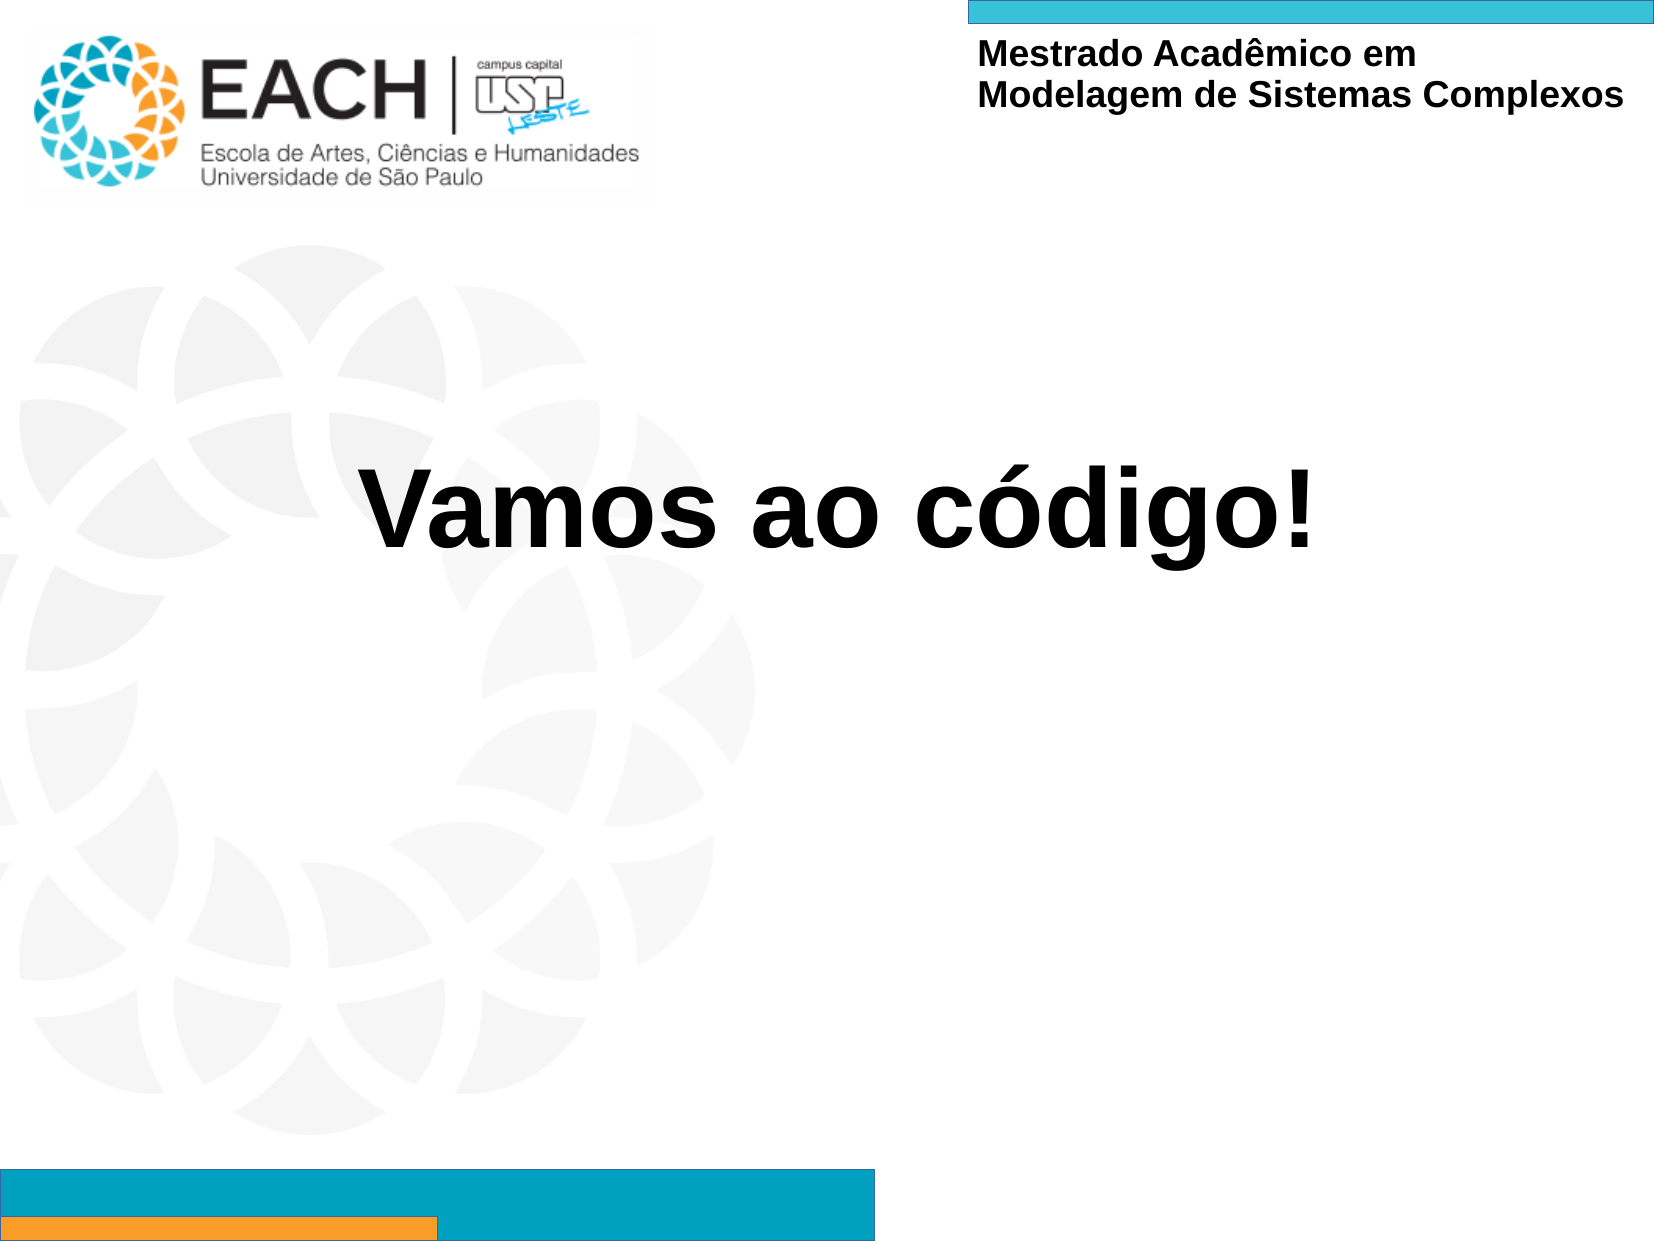

Mestrado Acadêmico em
Modelagem de Sistemas Complexos
Vamos ao código!